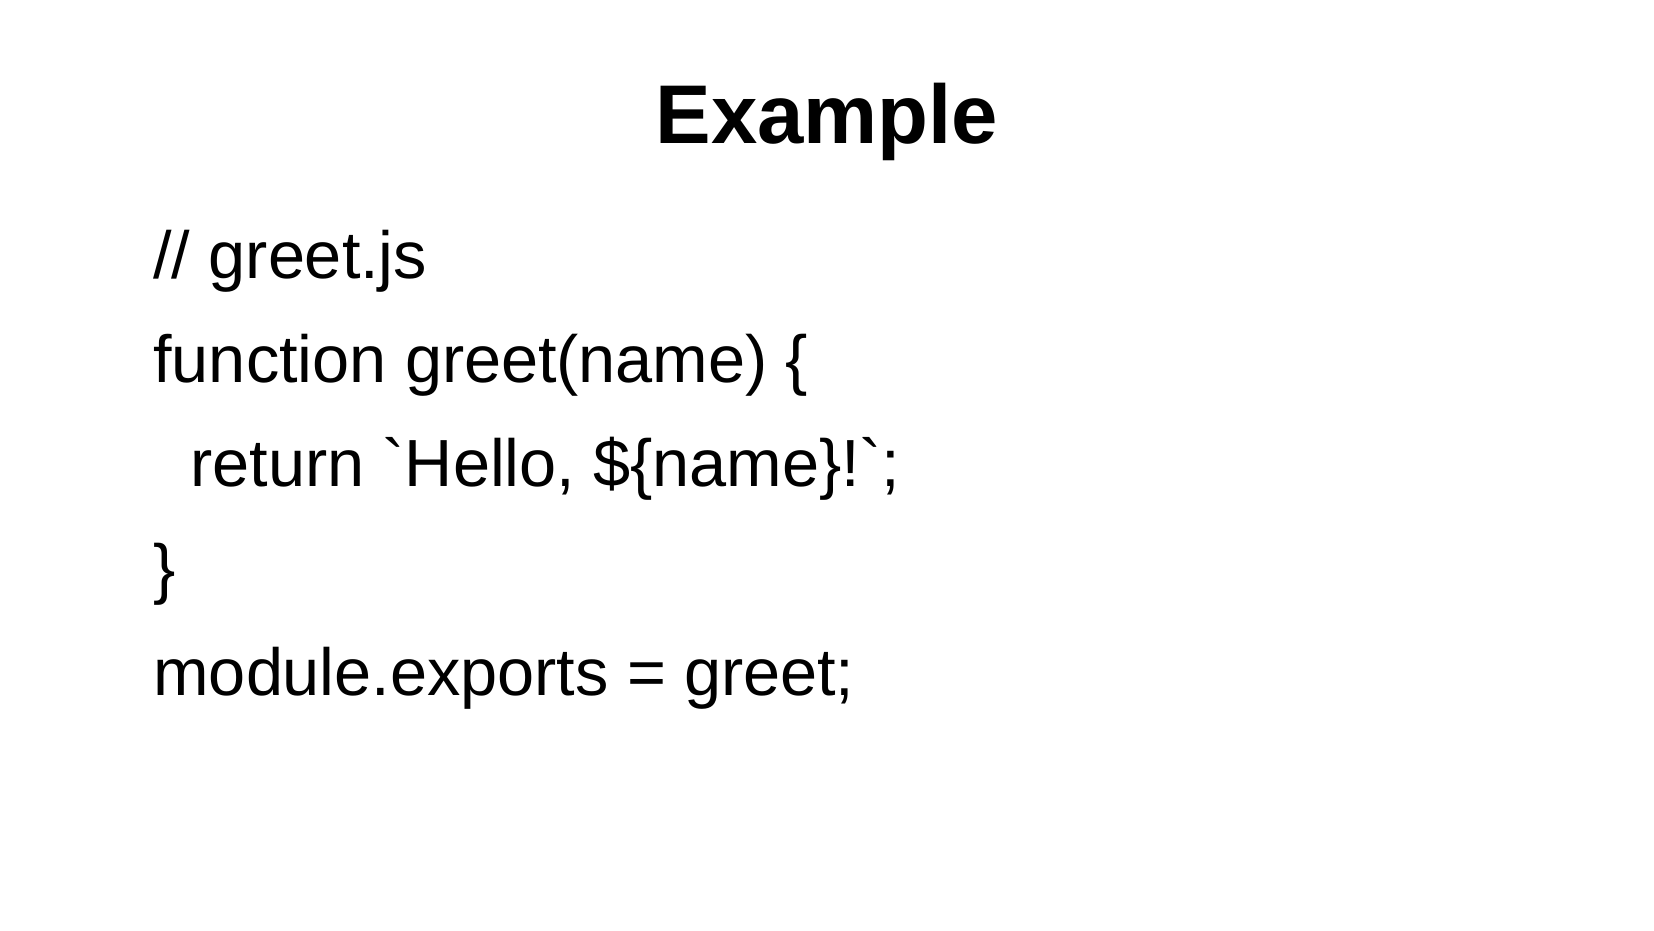

# Example
// greet.js
function greet(name) {
 return `Hello, ${name}!`;
}
module.exports = greet;